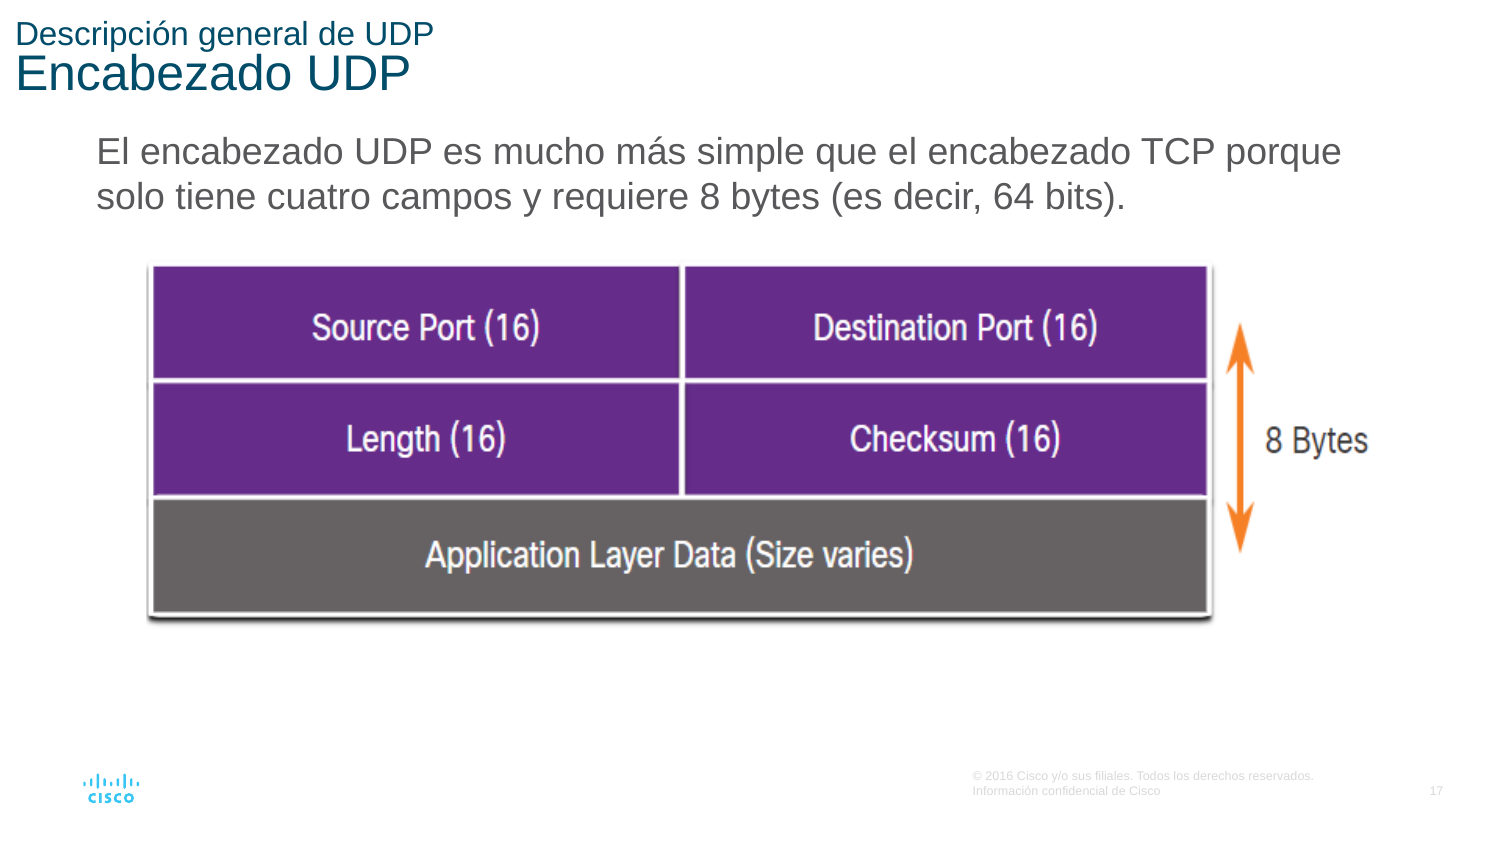

# Descripción general de UDP Encabezado UDP
El encabezado UDP es mucho más simple que el encabezado TCP porque solo tiene cuatro campos y requiere 8 bytes (es decir, 64 bits).